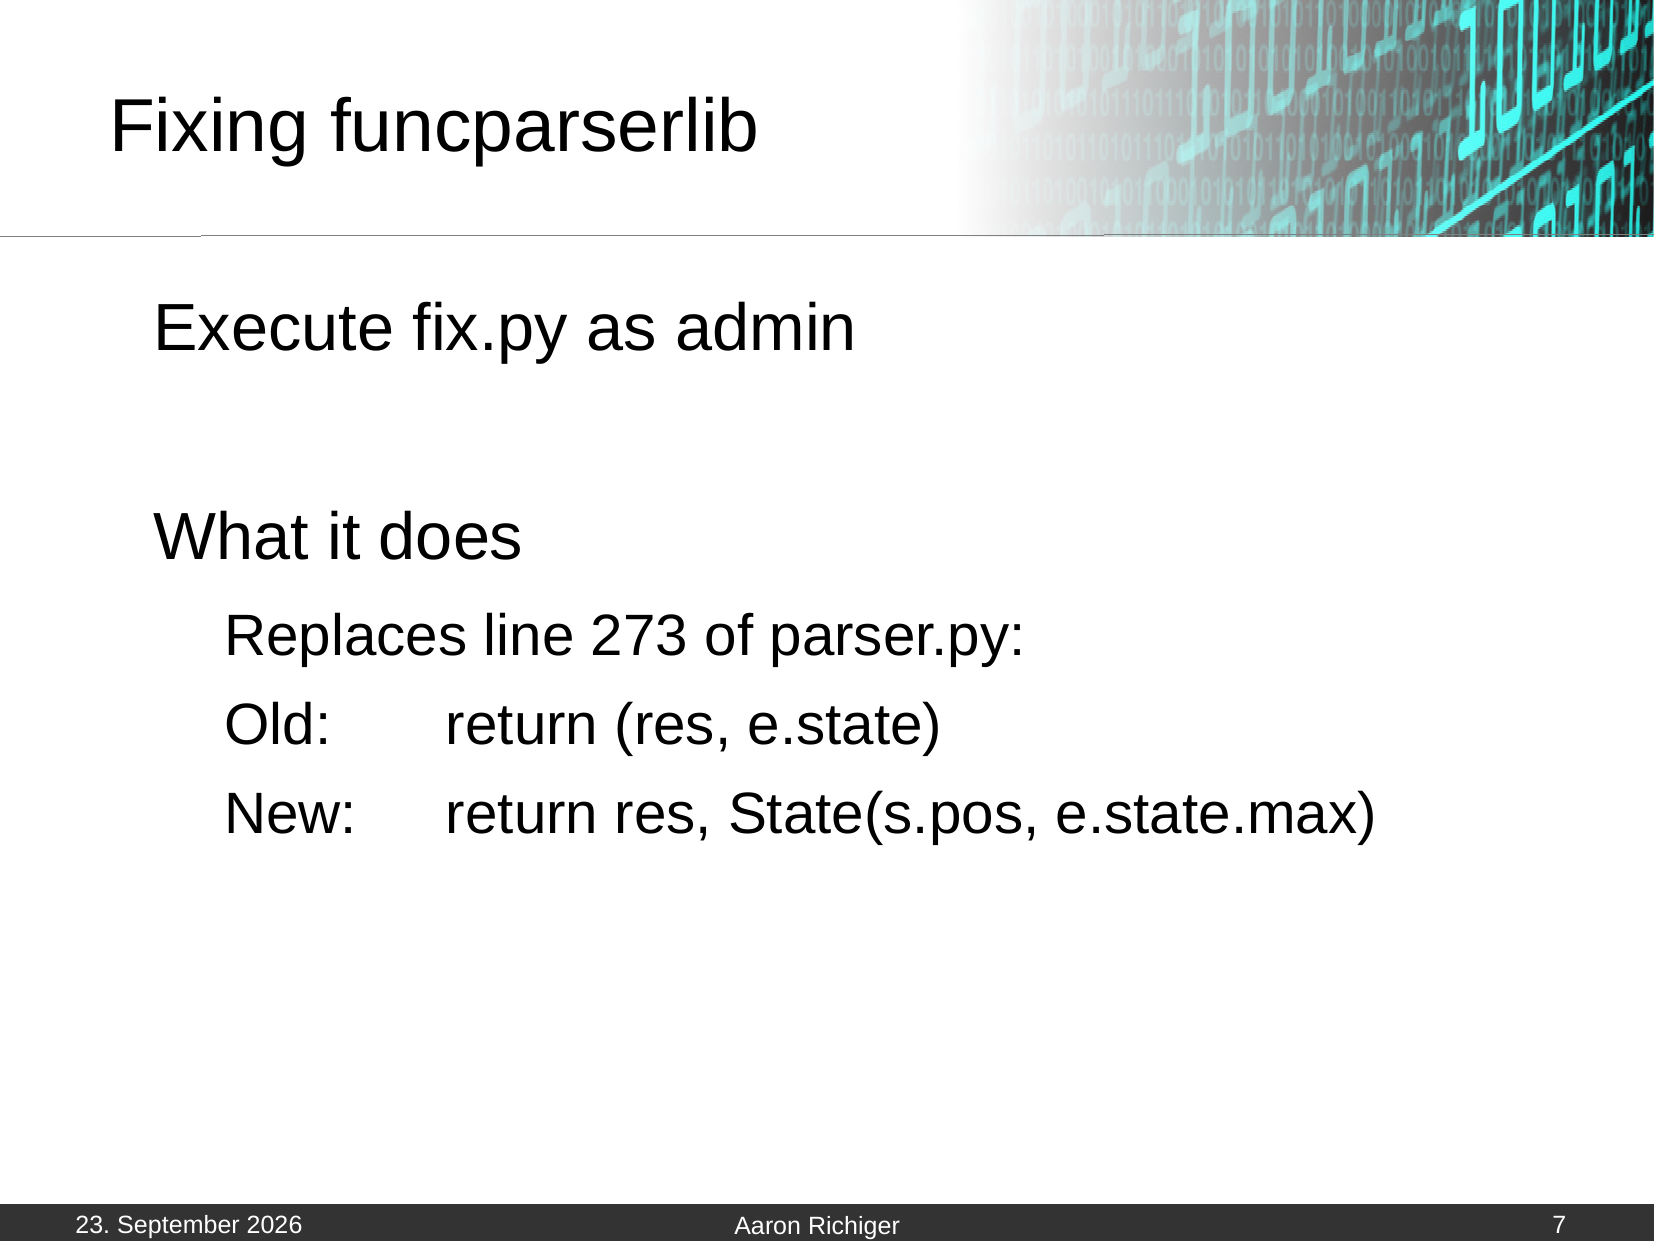

Fixing funcparserlib
# Execute fix.py as admin
What it does
Replaces line 273 of parser.py:
Old: 		return (res, e.state)
New: 	return res, State(s.pos, e.state.max)
7
Aaron Richiger